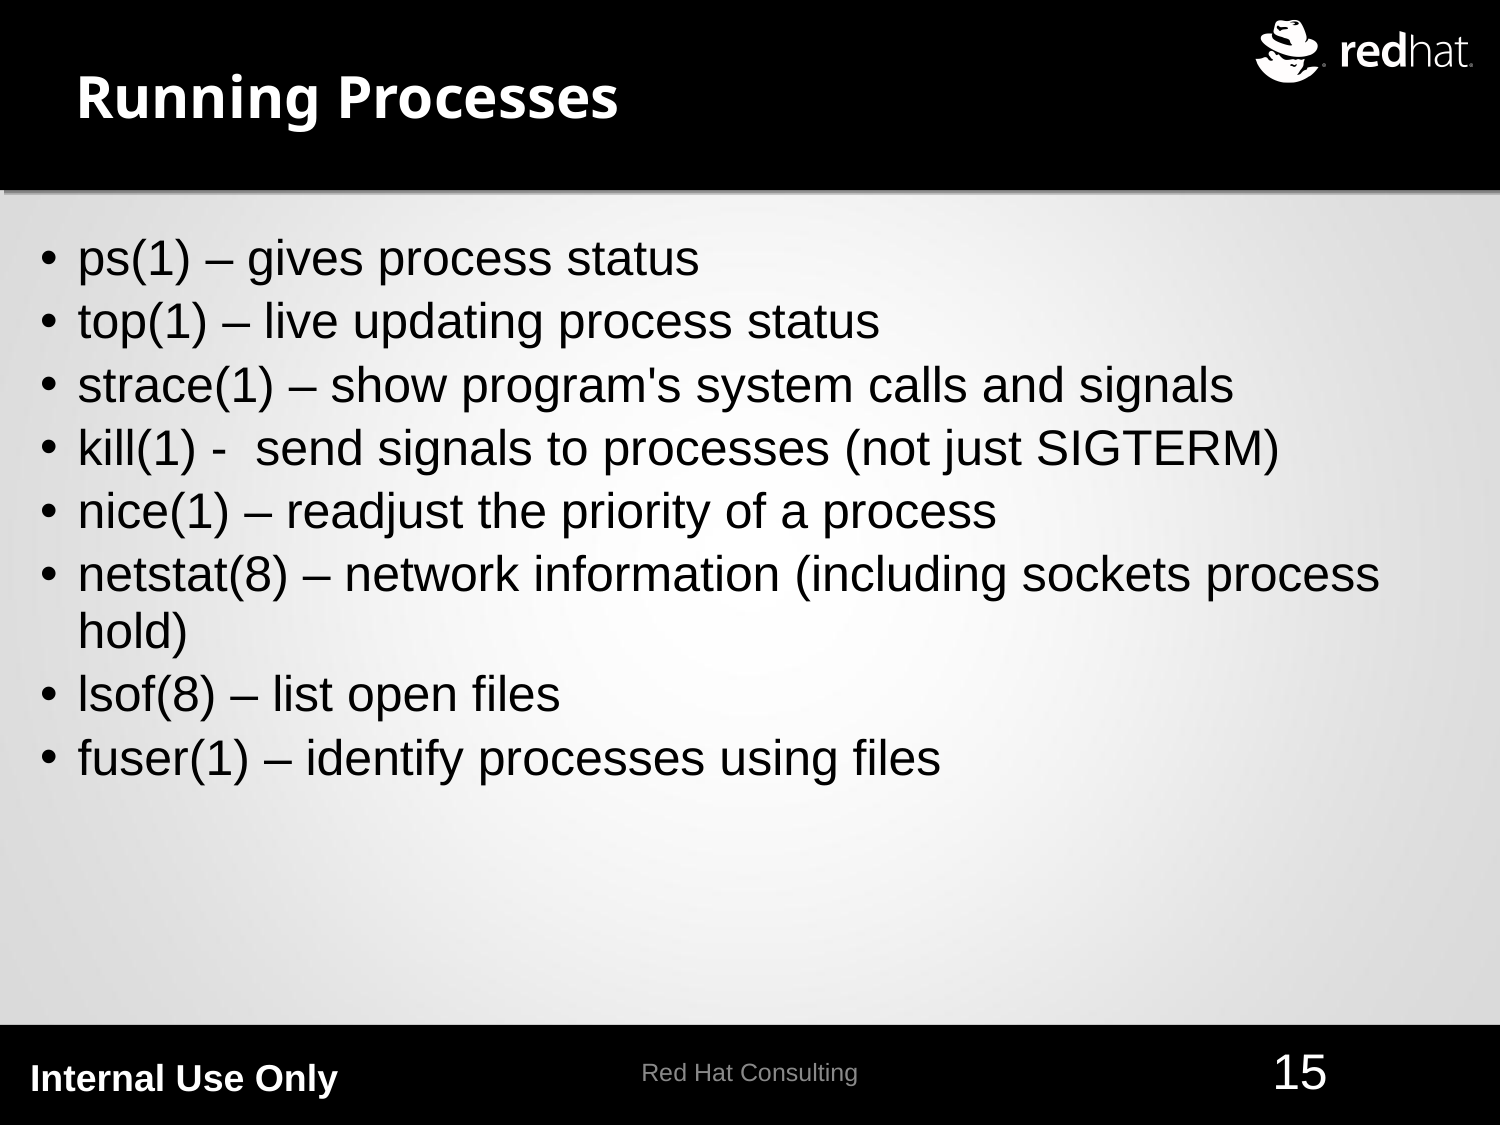

# Running Processes
ps(1) – gives process status
top(1) – live updating process status
strace(1) – show program's system calls and signals
kill(1) - send signals to processes (not just SIGTERM)
nice(1) – readjust the priority of a process
netstat(8) – network information (including sockets process hold)
lsof(8) – list open files
fuser(1) – identify processes using files
Red Hat Consulting